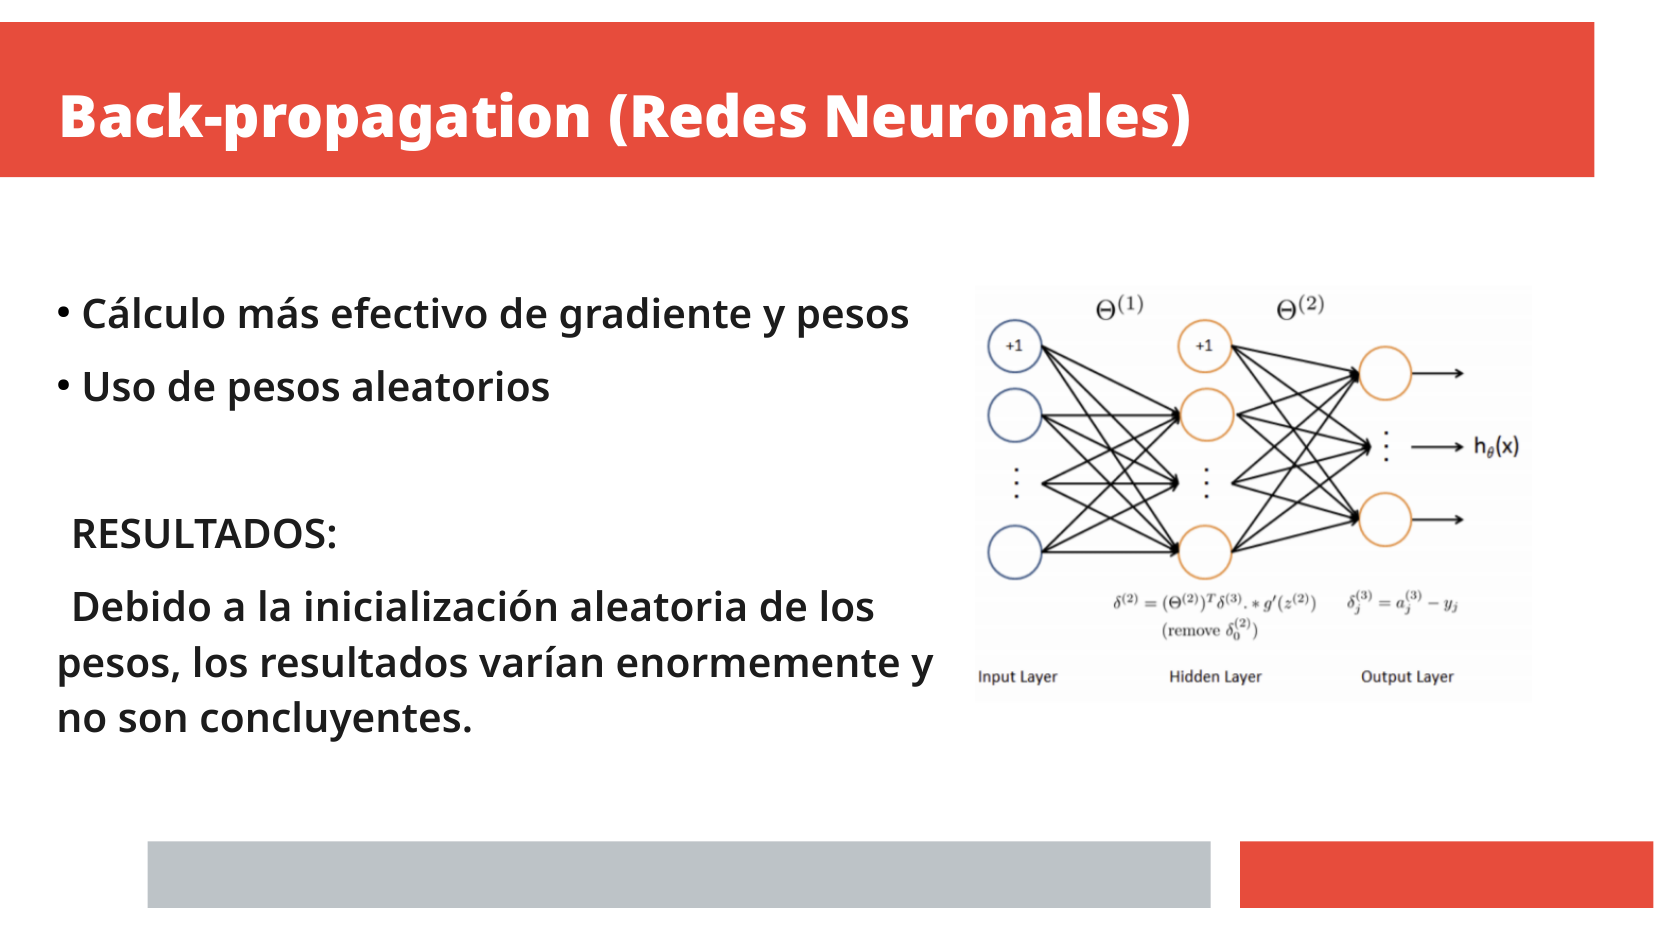

# Back-propagation (Redes Neuronales)
 Cálculo más efectivo de gradiente y pesos
 Uso de pesos aleatorios
RESULTADOS:
Debido a la inicialización aleatoria de los pesos, los resultados varían enormemente y no son concluyentes.